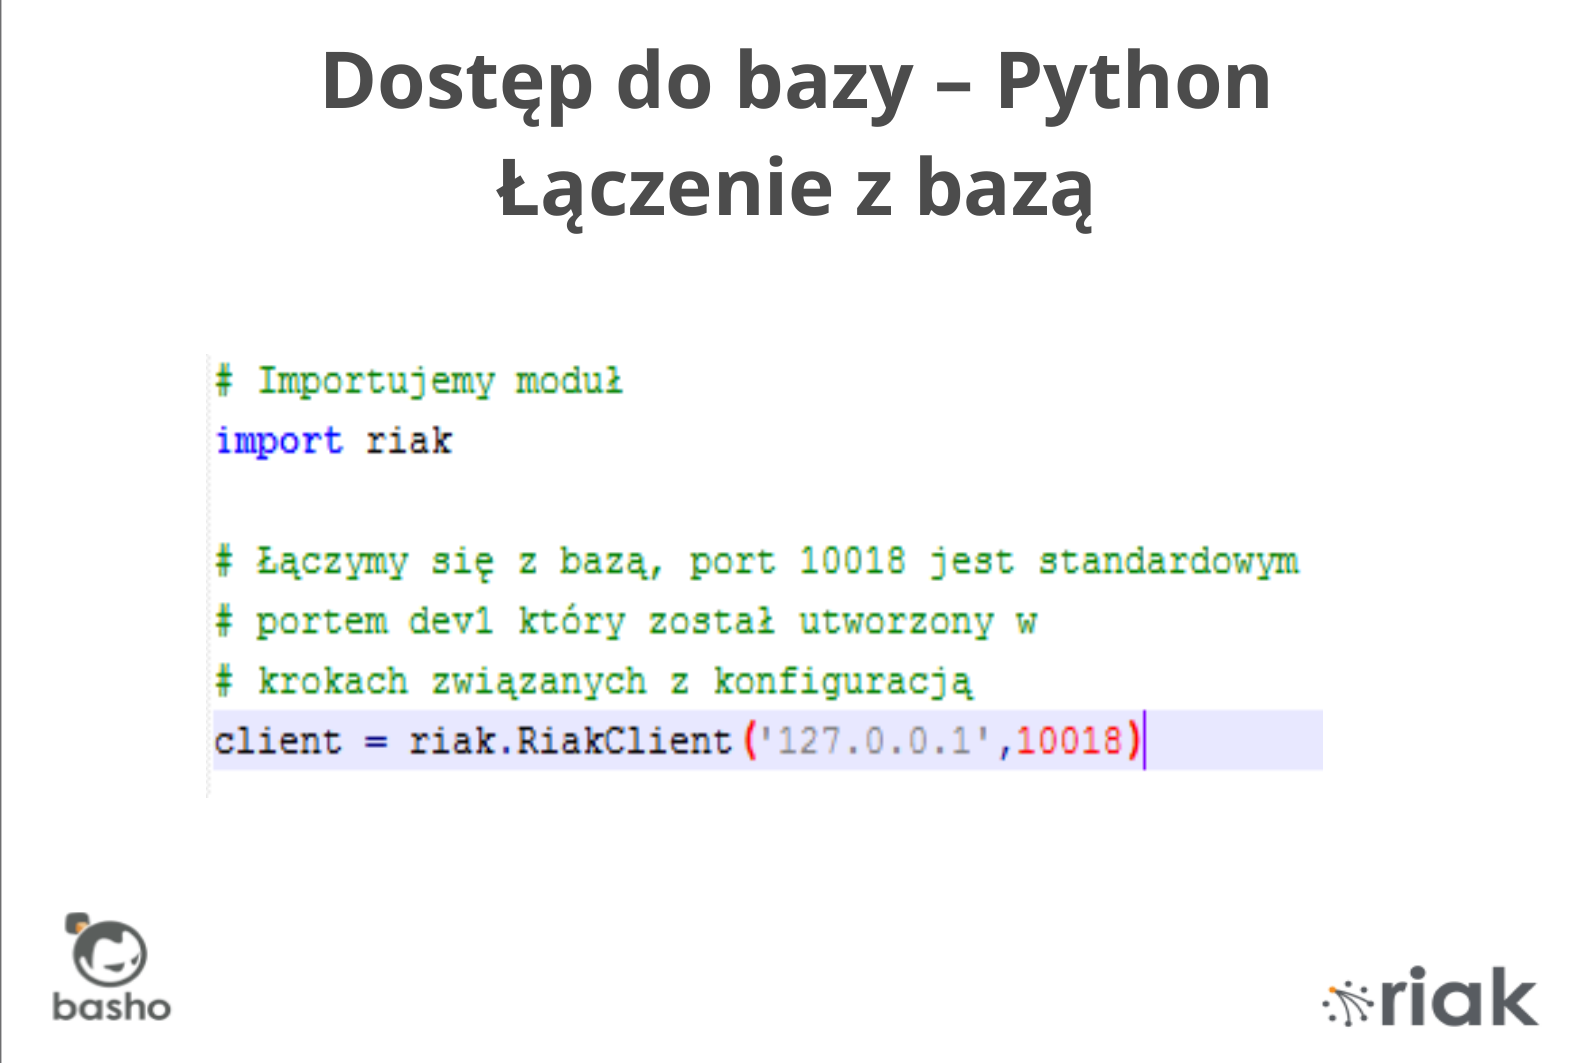

# Dostęp do bazy – Python Łączenie z bazą
27